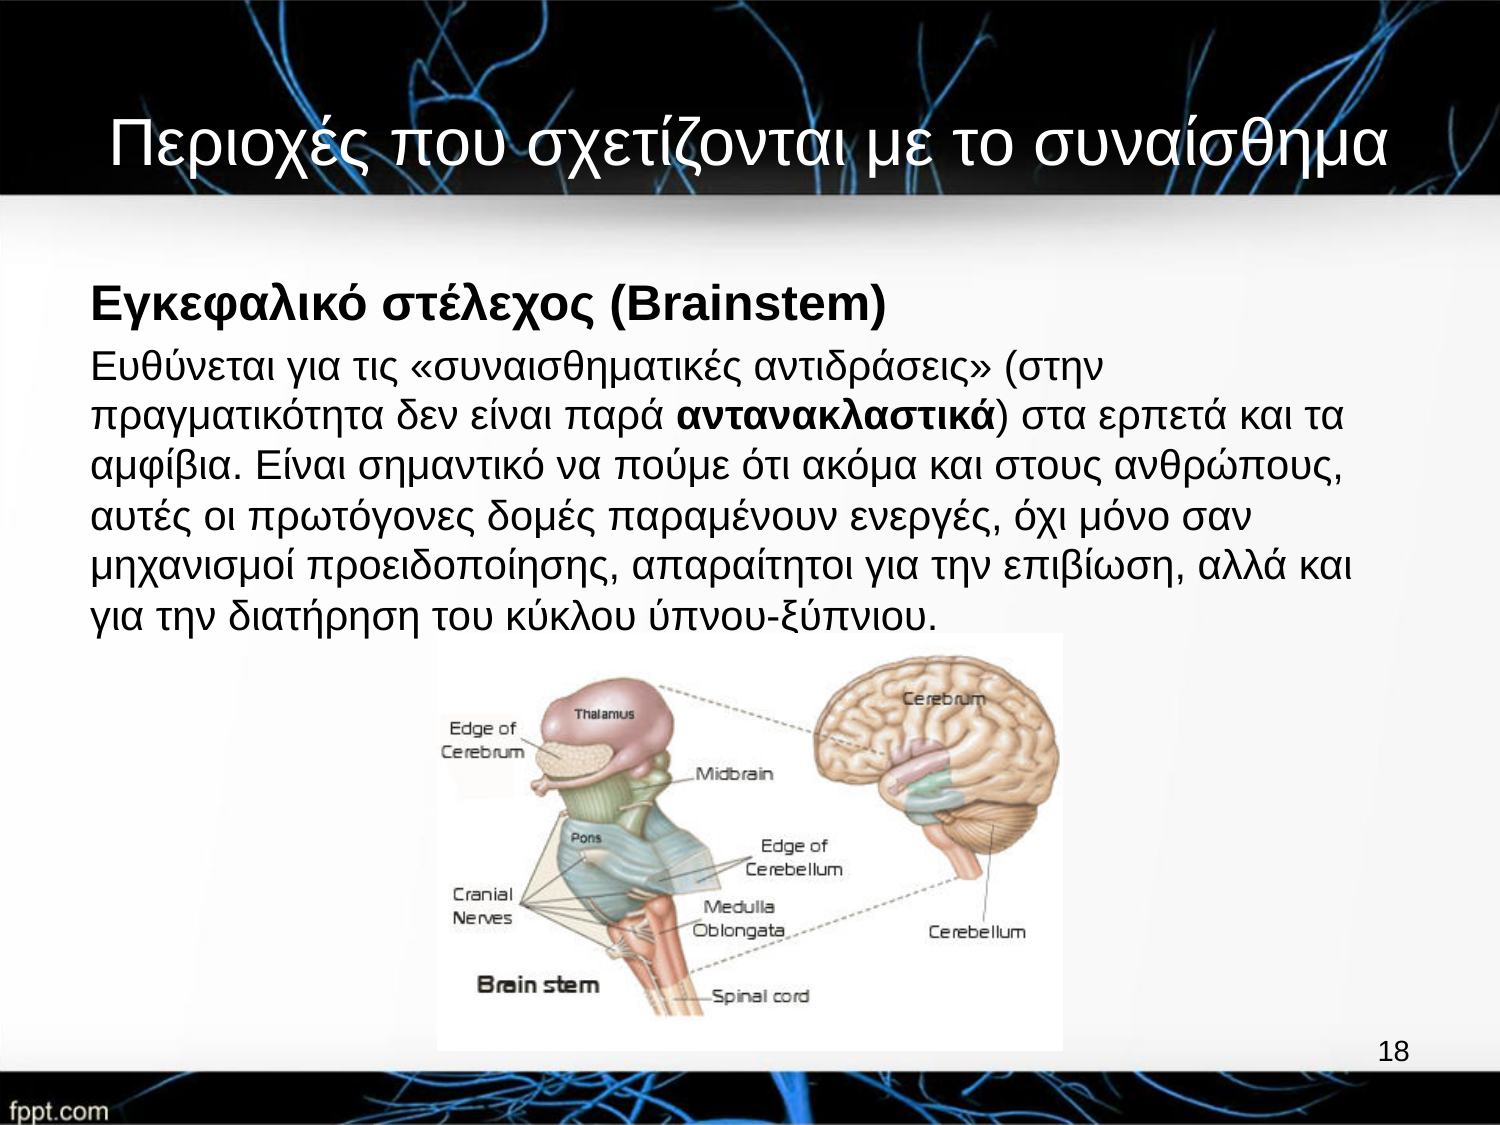

# Περιοχές που σχετίζονται με το συναίσθημα
Εγκεφαλικό στέλεχος (Brainstem)
Ευθύνεται για τις «συναισθηματικές αντιδράσεις» (στην πραγματικότητα δεν είναι παρά αντανακλαστικά) στα ερπετά και τα αμφίβια. Είναι σημαντικό να πούμε ότι ακόμα και στους ανθρώπους, αυτές οι πρωτόγονες δομές παραμένουν ενεργές, όχι μόνο σαν μηχανισμοί προειδοποίησης, απαραίτητοι για την επιβίωση, αλλά και για την διατήρηση του κύκλου ύπνου-ξύπνιου.
18